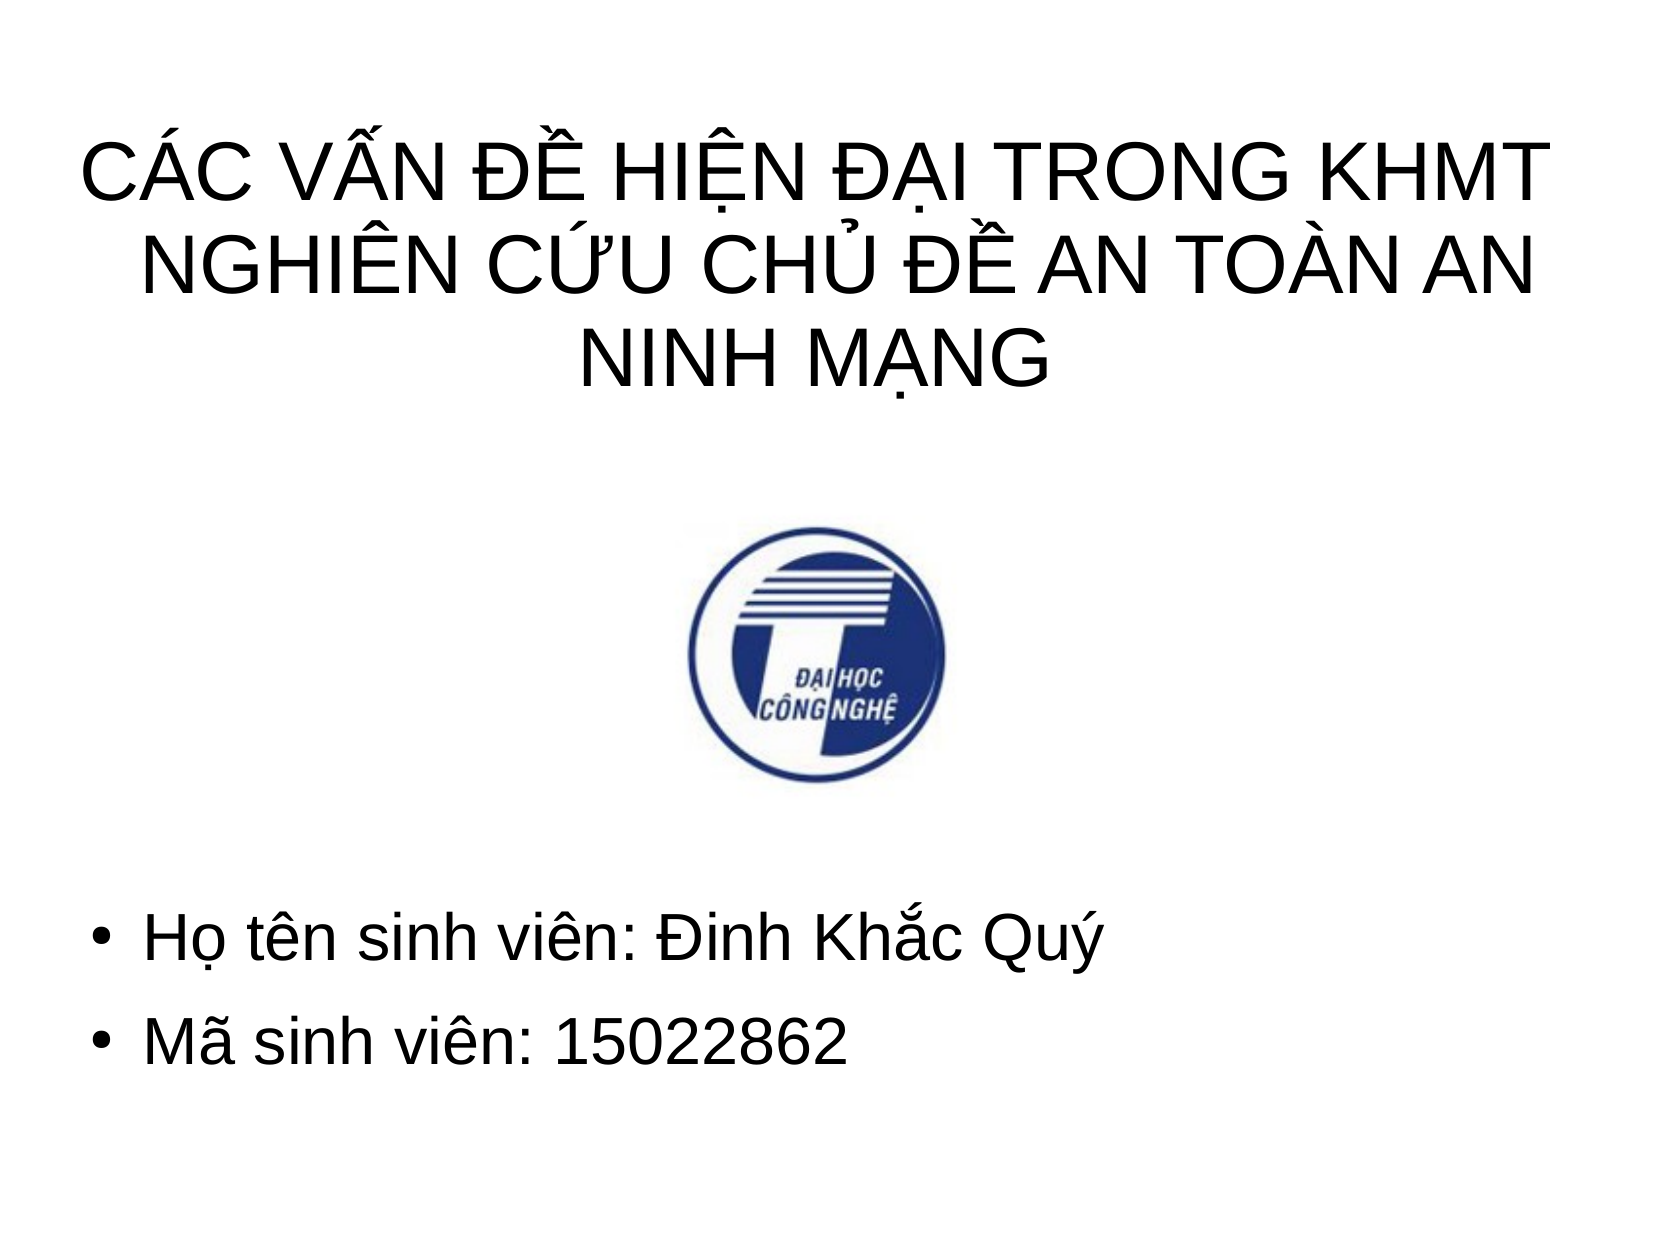

# CÁC VẤN ĐỀ HIỆN ĐẠI TRONG KHMT NGHIÊN CỨU CHỦ ĐỀ AN TOÀN AN NINH MẠNG
Họ tên sinh viên: Đinh Khắc Quý
Mã sinh viên: 15022862